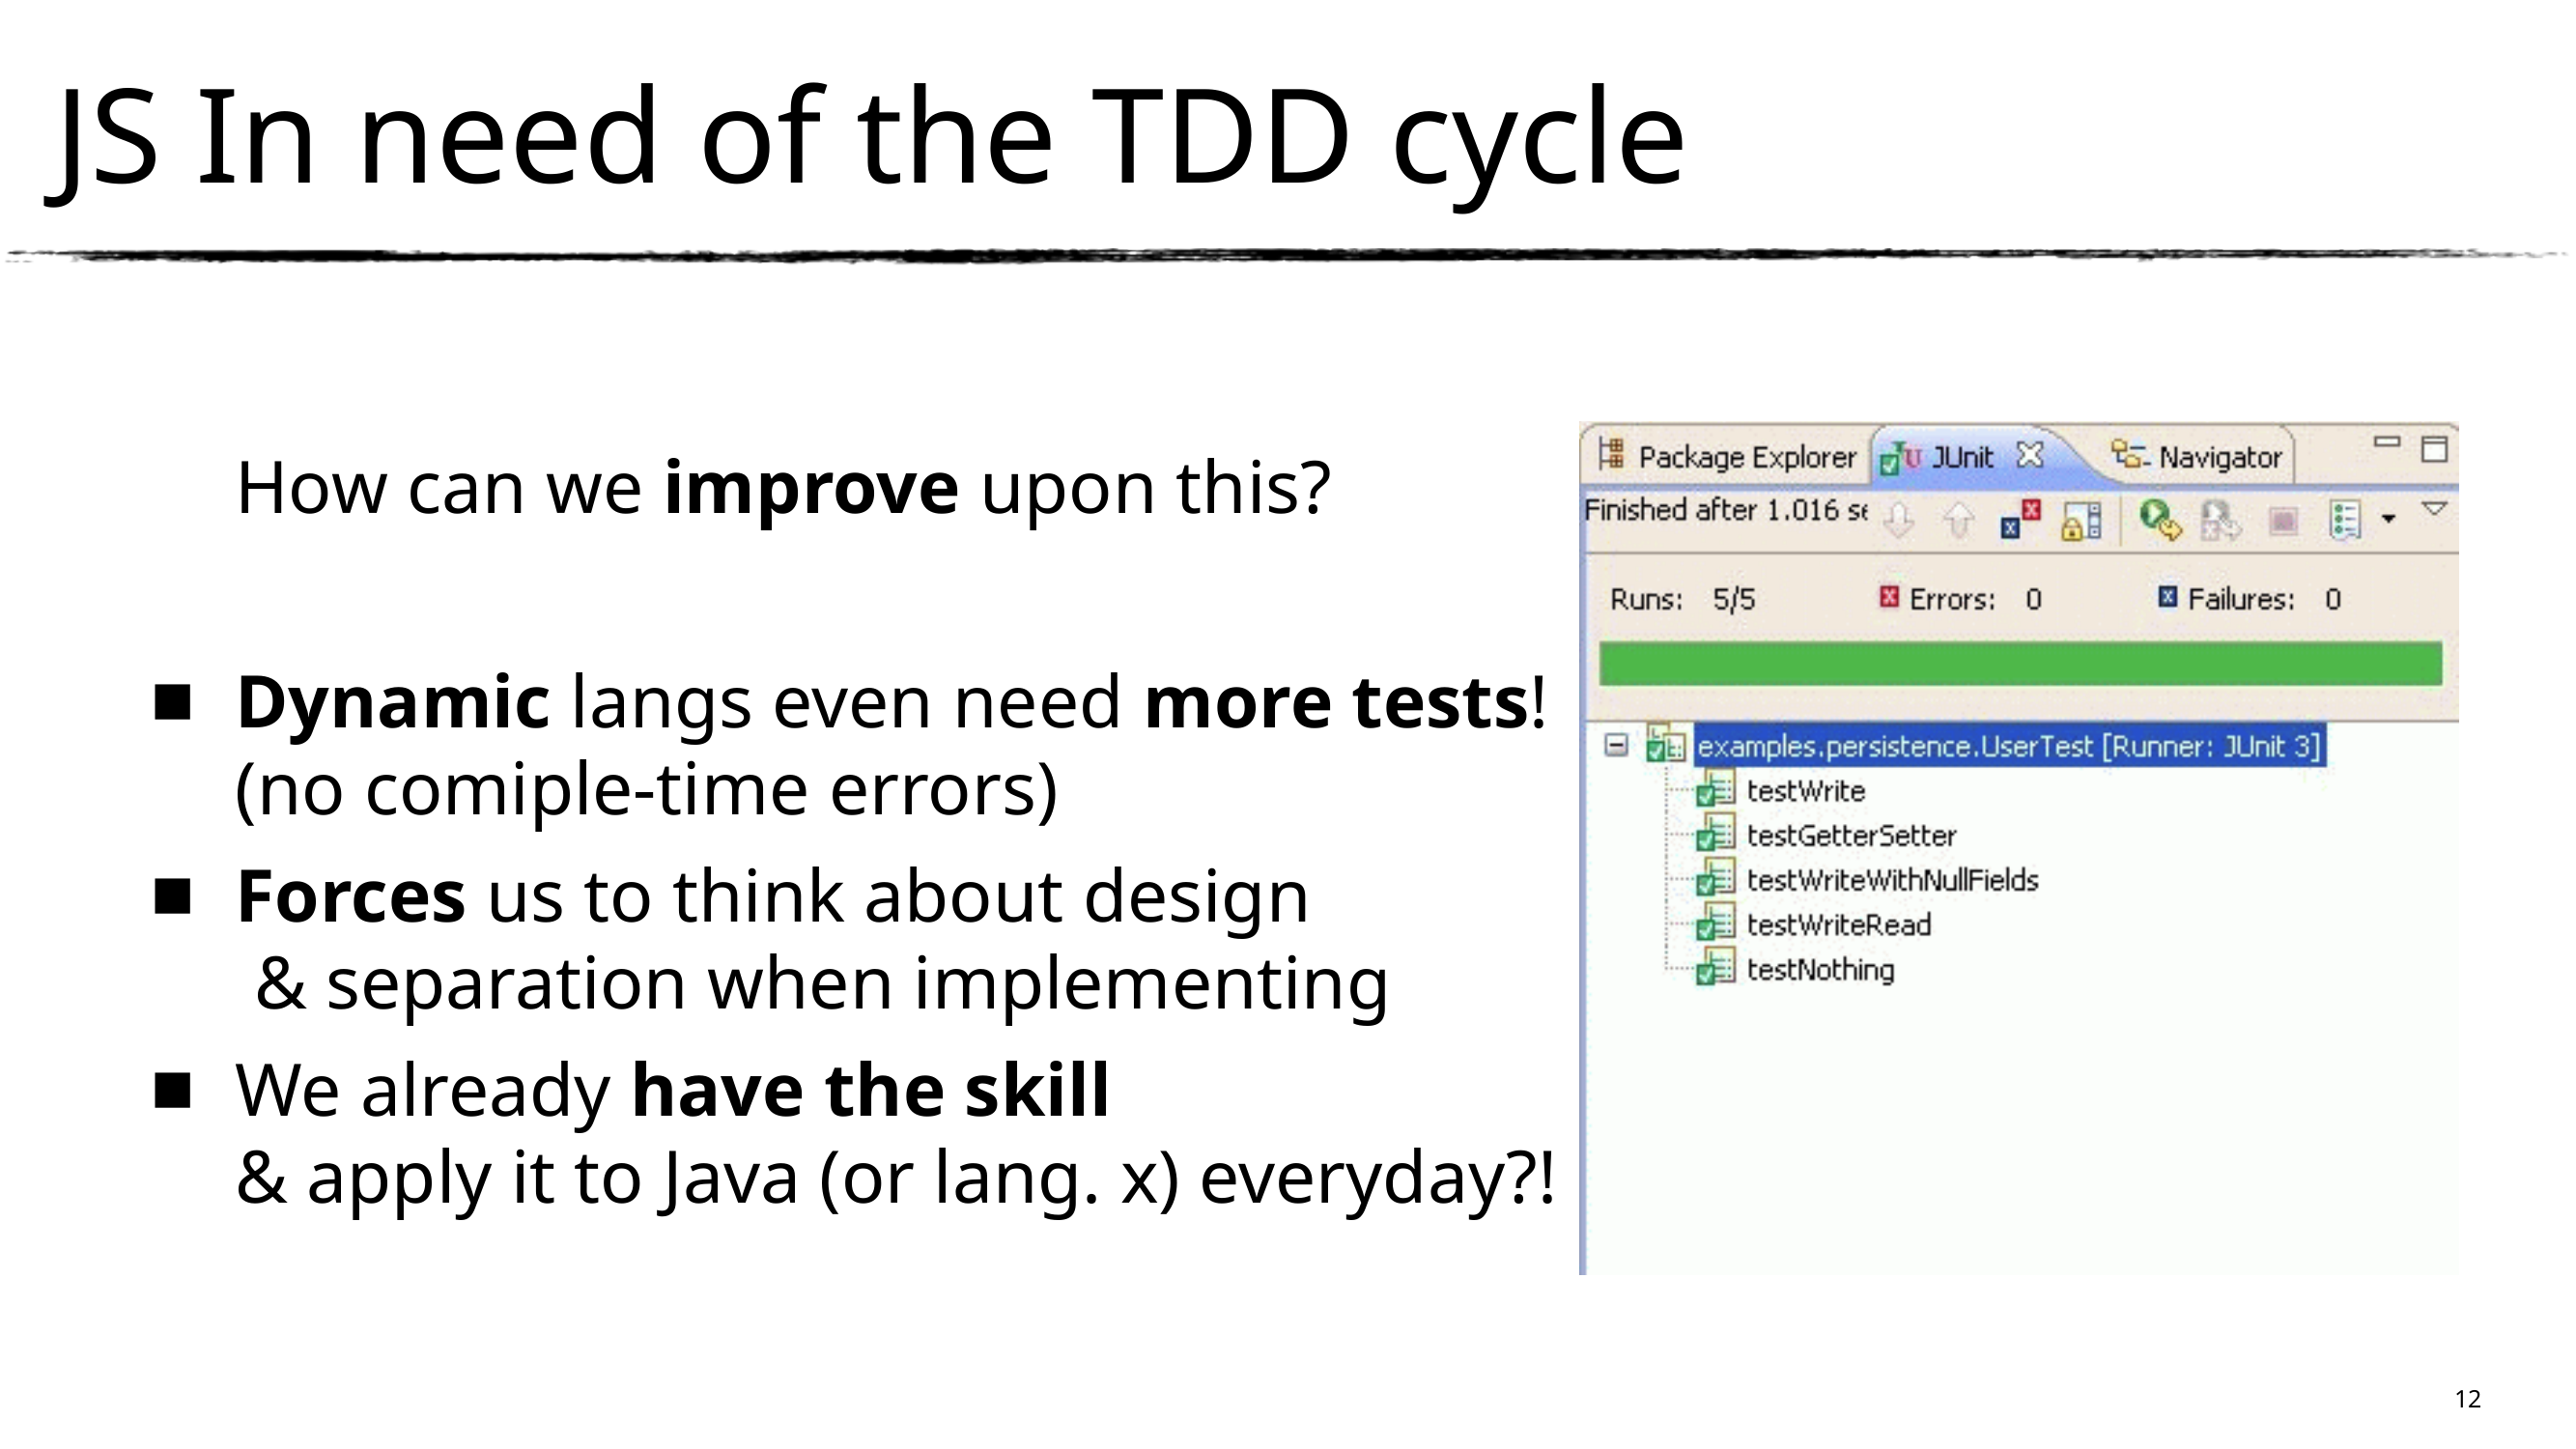

JS In need of the TDD cycle
How can we improve upon this?
Dynamic langs even need more tests!
(no comiple-time errors)
Forces us to think about design
 & separation when implementing
We already have the skill
& apply it to Java (or lang. x) everyday?!